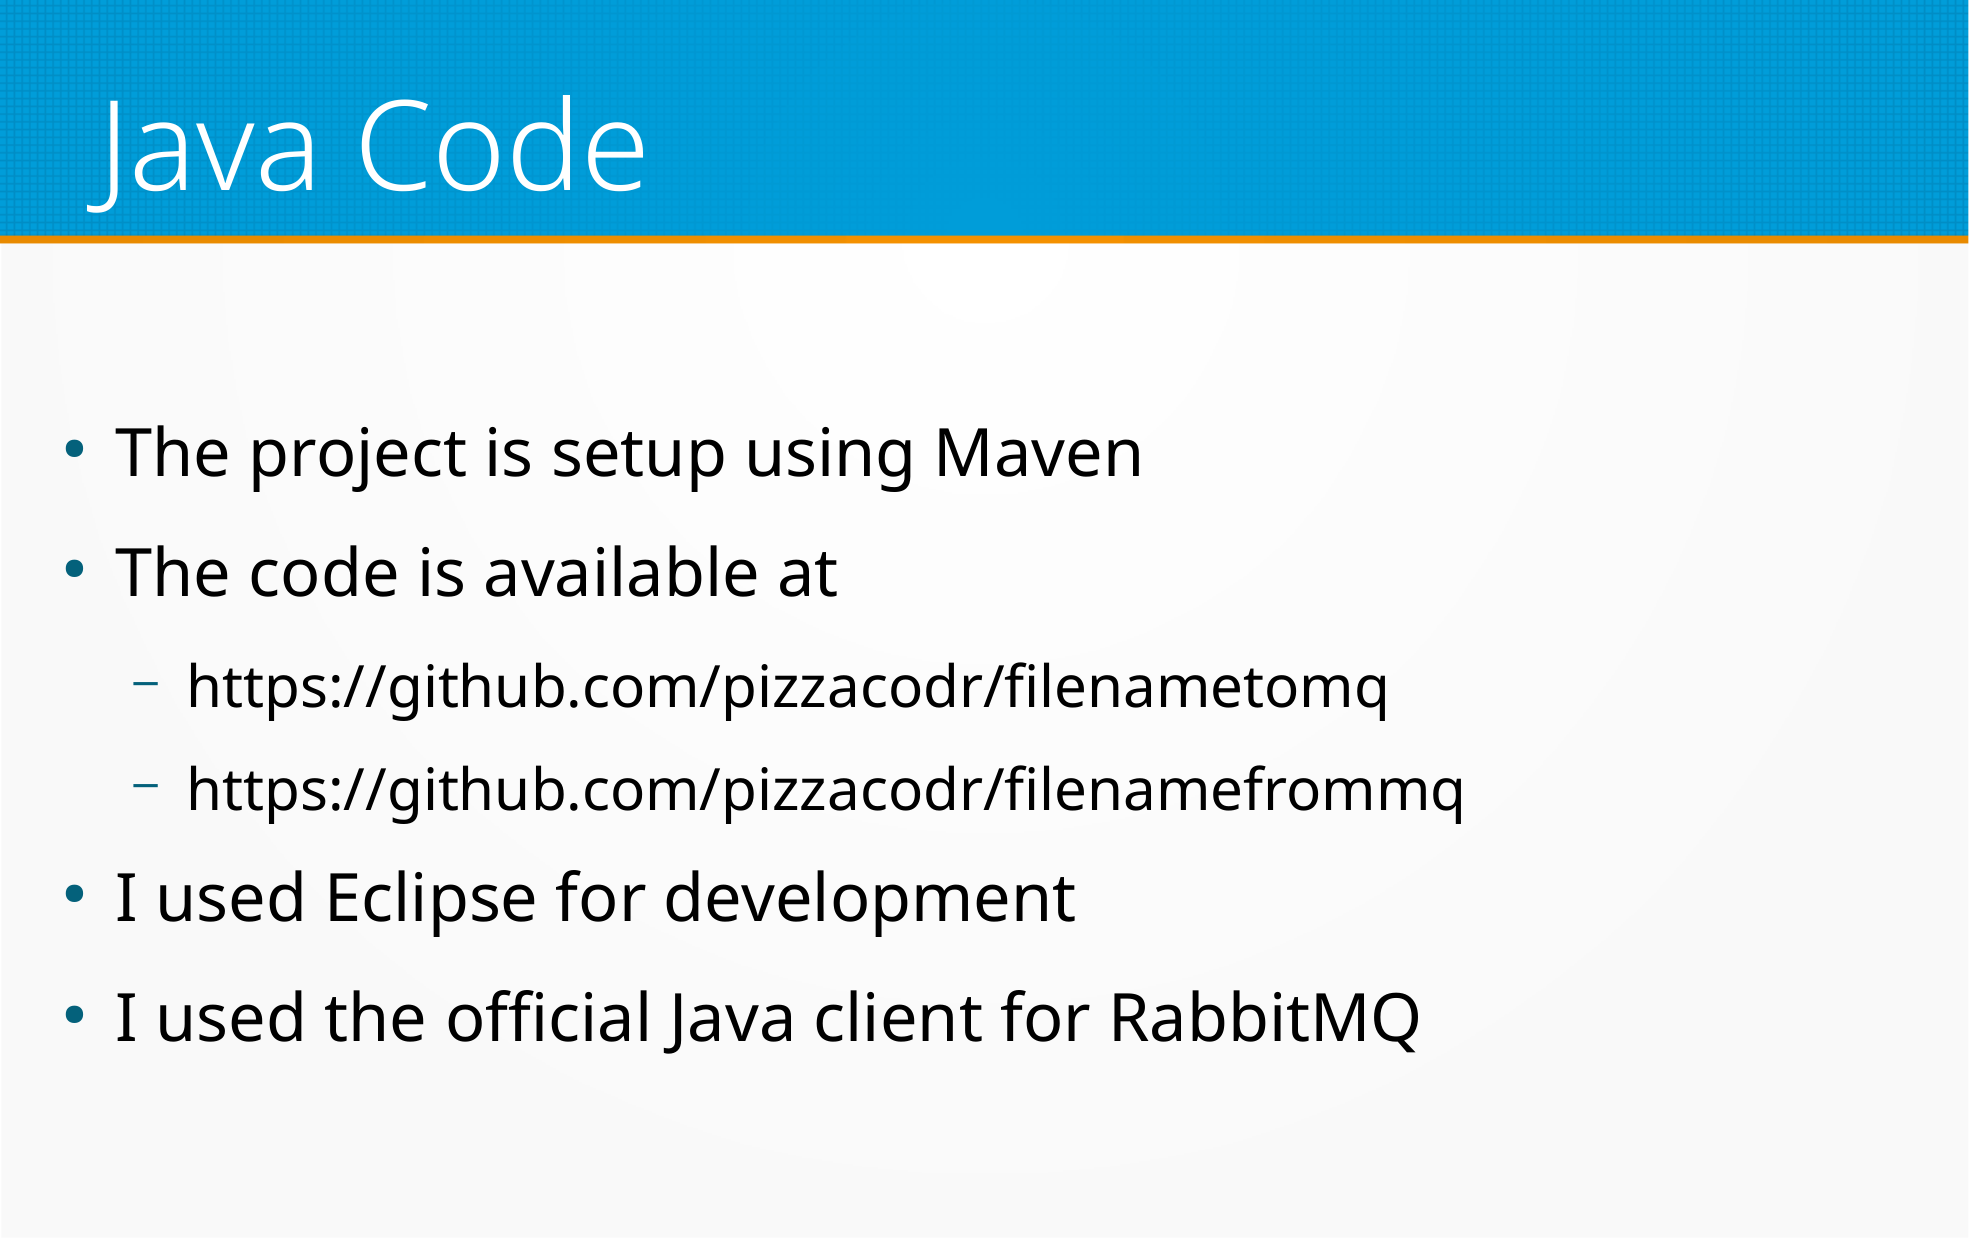

# Java Code
The project is setup using Maven
The code is available at
https://github.com/pizzacodr/filenametomq
https://github.com/pizzacodr/filenamefrommq
I used Eclipse for development
I used the official Java client for RabbitMQ